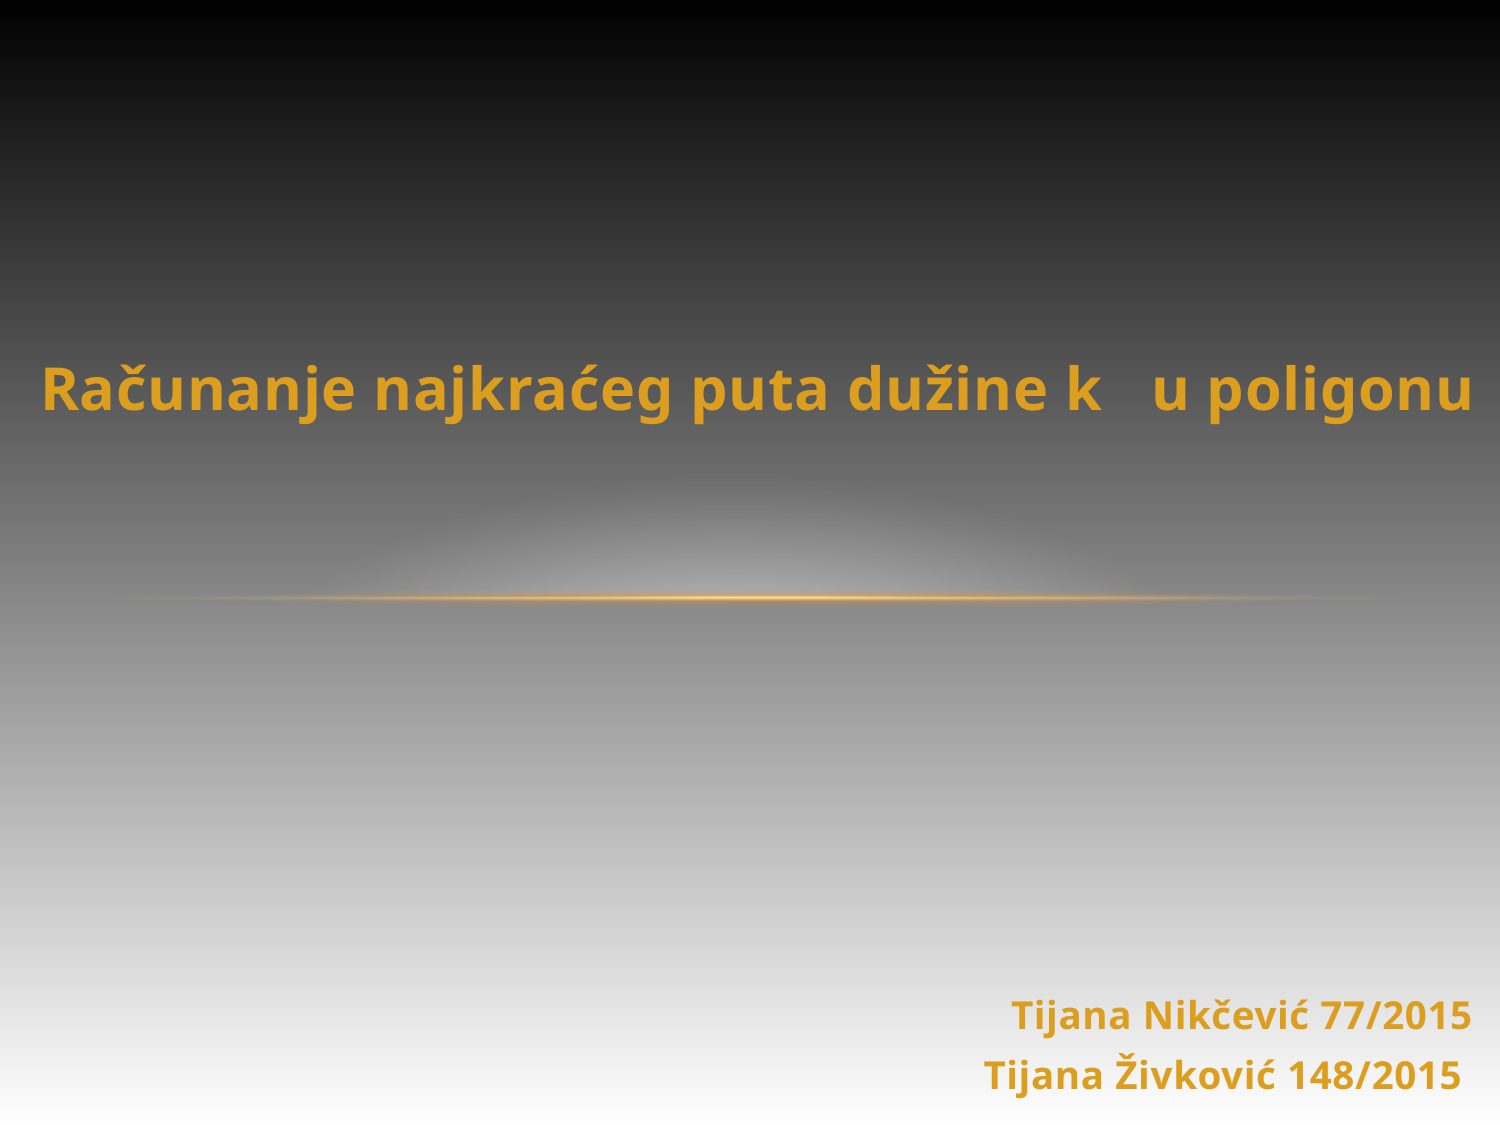

# Računanje najkraćeg puta dužine k u poligonu
Tijana Nikčević 77/2015
Tijana Živković 148/2015